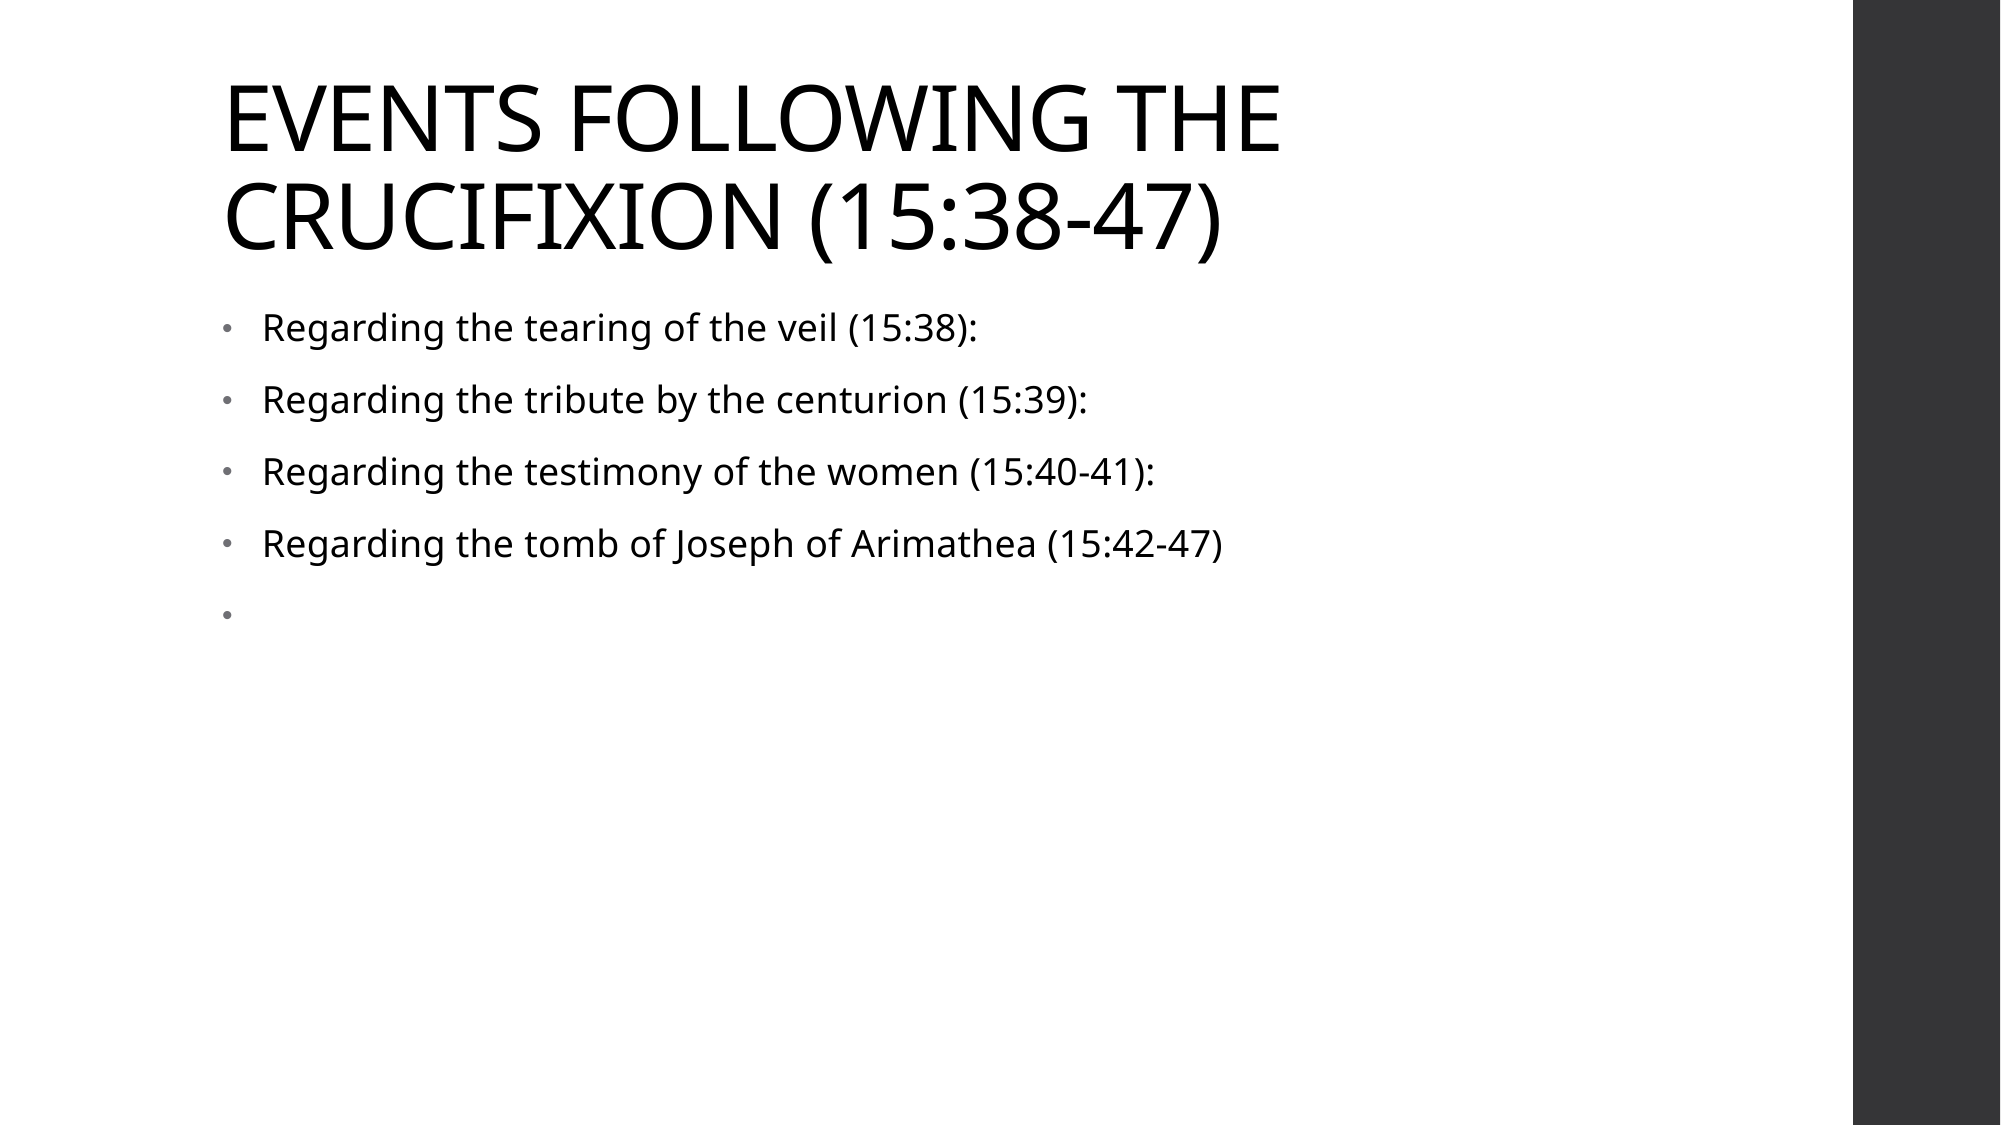

# EVENTS FOLLOWING THE CRUCIFIXION (15:38-47)
 Regarding the tearing of the veil (15:38):
 Regarding the tribute by the centurion (15:39):
 Regarding the testimony of the women (15:40-41):
 Regarding the tomb of Joseph of Arimathea (15:42-47)